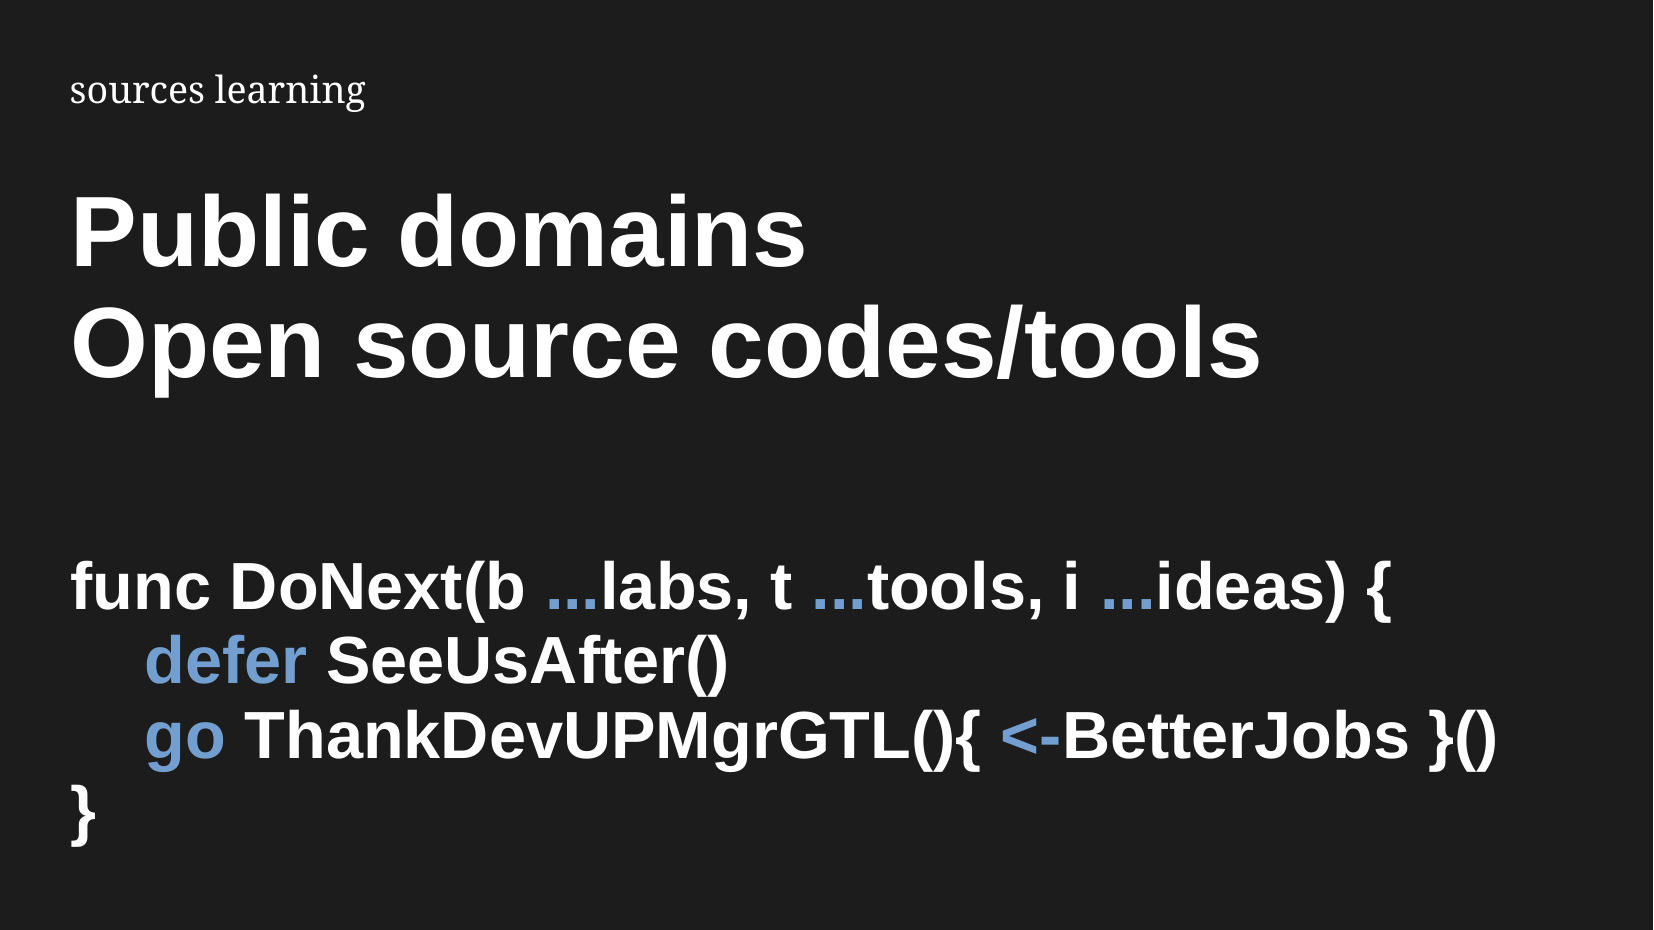

sources learning
Public domains
Open source codes/tools
func DoNext(b ...labs, t ...tools, i ...ideas) {
 defer SeeUsAfter()
 go ThankDevUPMgrGTL(){ <-BetterJobs }()
}